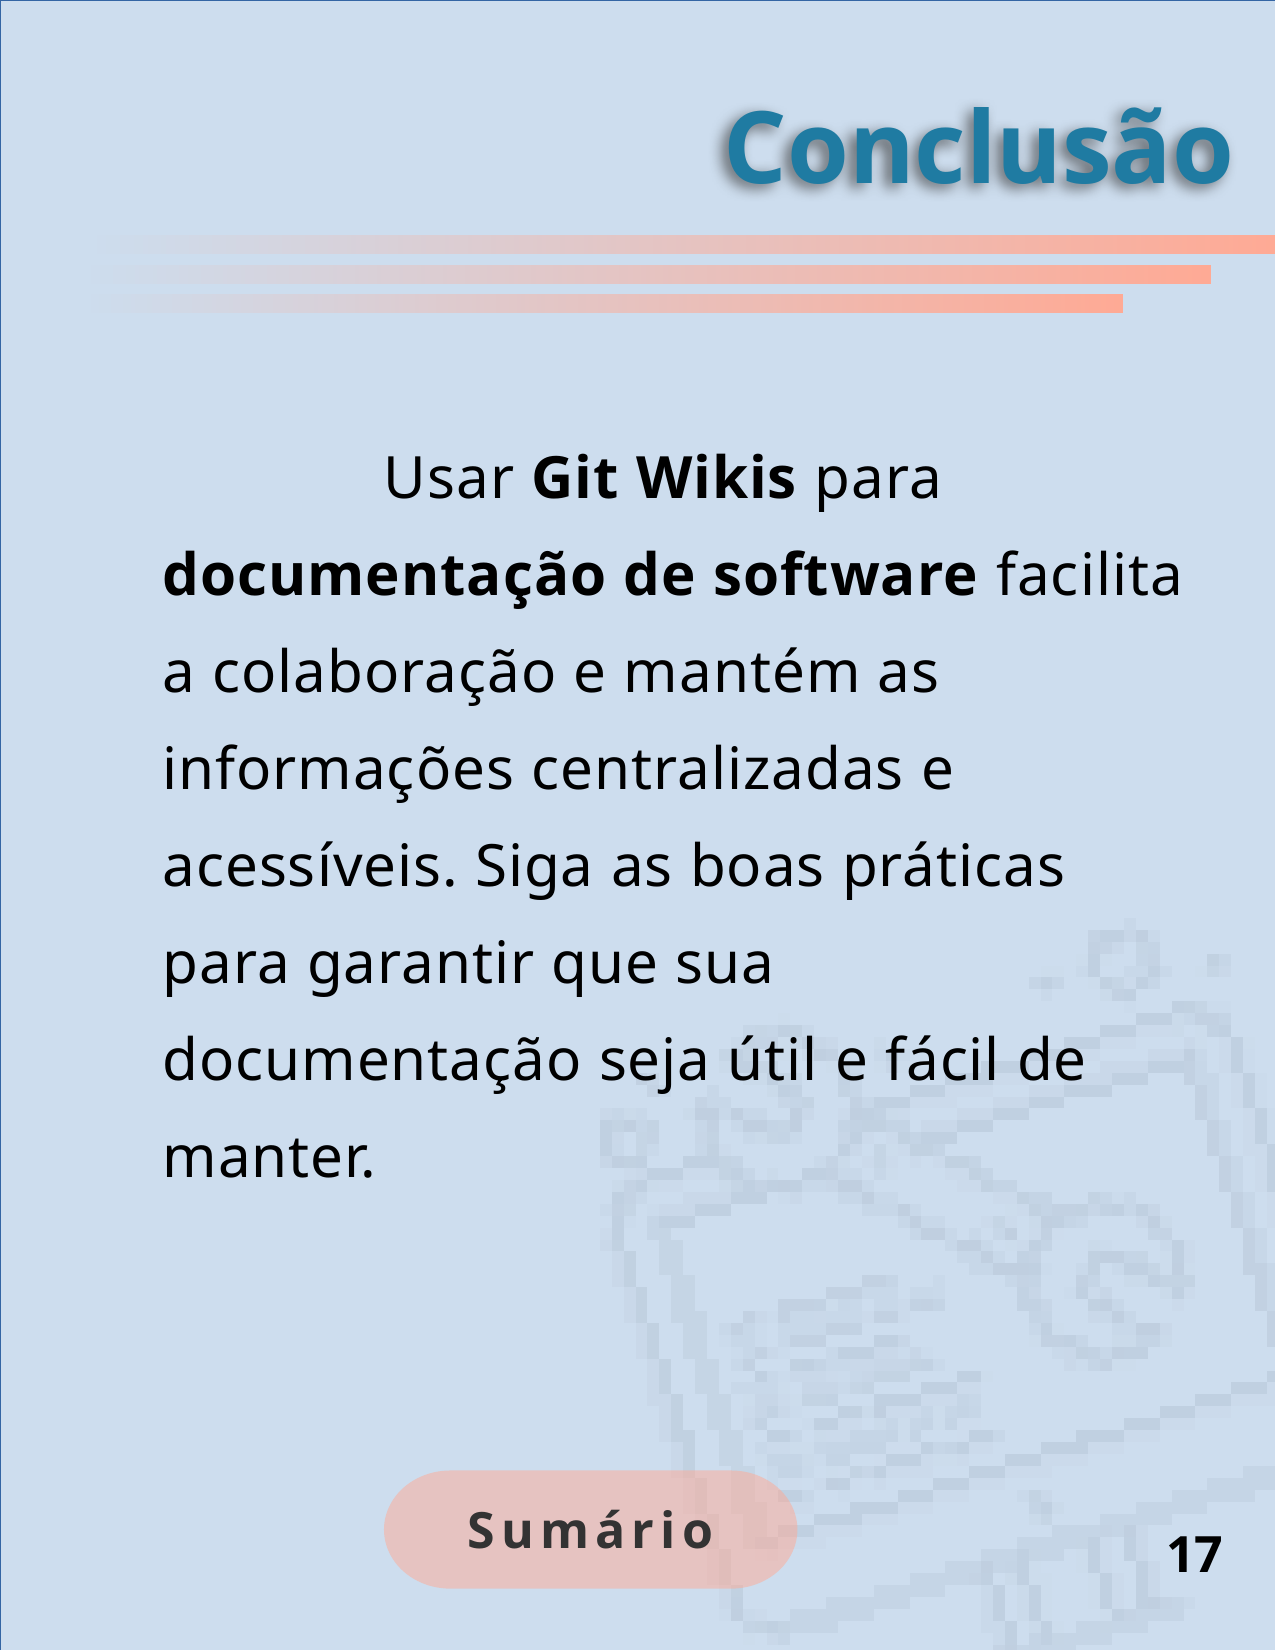

Conclusão
			Usar Git Wikis para documentação de software facilita a colaboração e mantém as informações centralizadas e acessíveis. Siga as boas práticas para garantir que sua documentação seja útil e fácil de manter.
Sumário
17